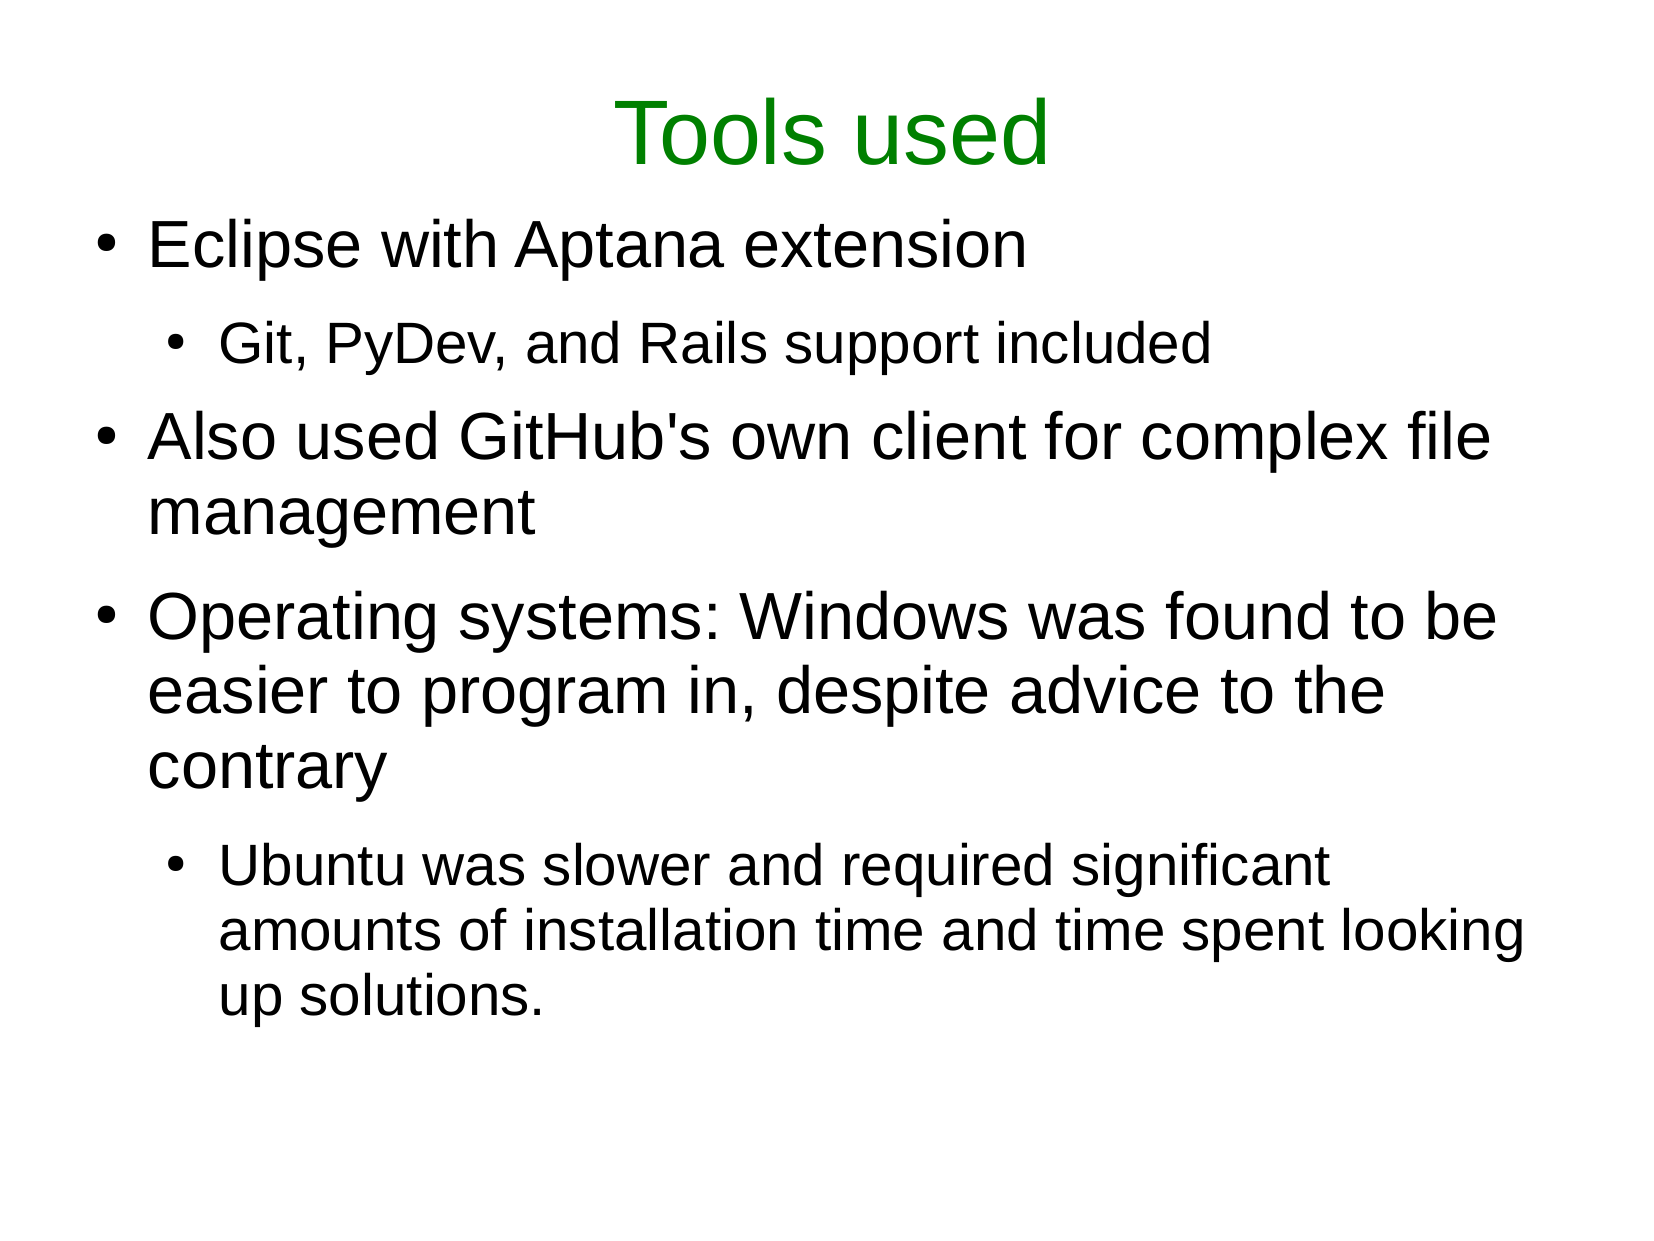

# Tools used
Eclipse with Aptana extension
Git, PyDev, and Rails support included
Also used GitHub's own client for complex file management
Operating systems: Windows was found to be easier to program in, despite advice to the contrary
Ubuntu was slower and required significant amounts of installation time and time spent looking up solutions.